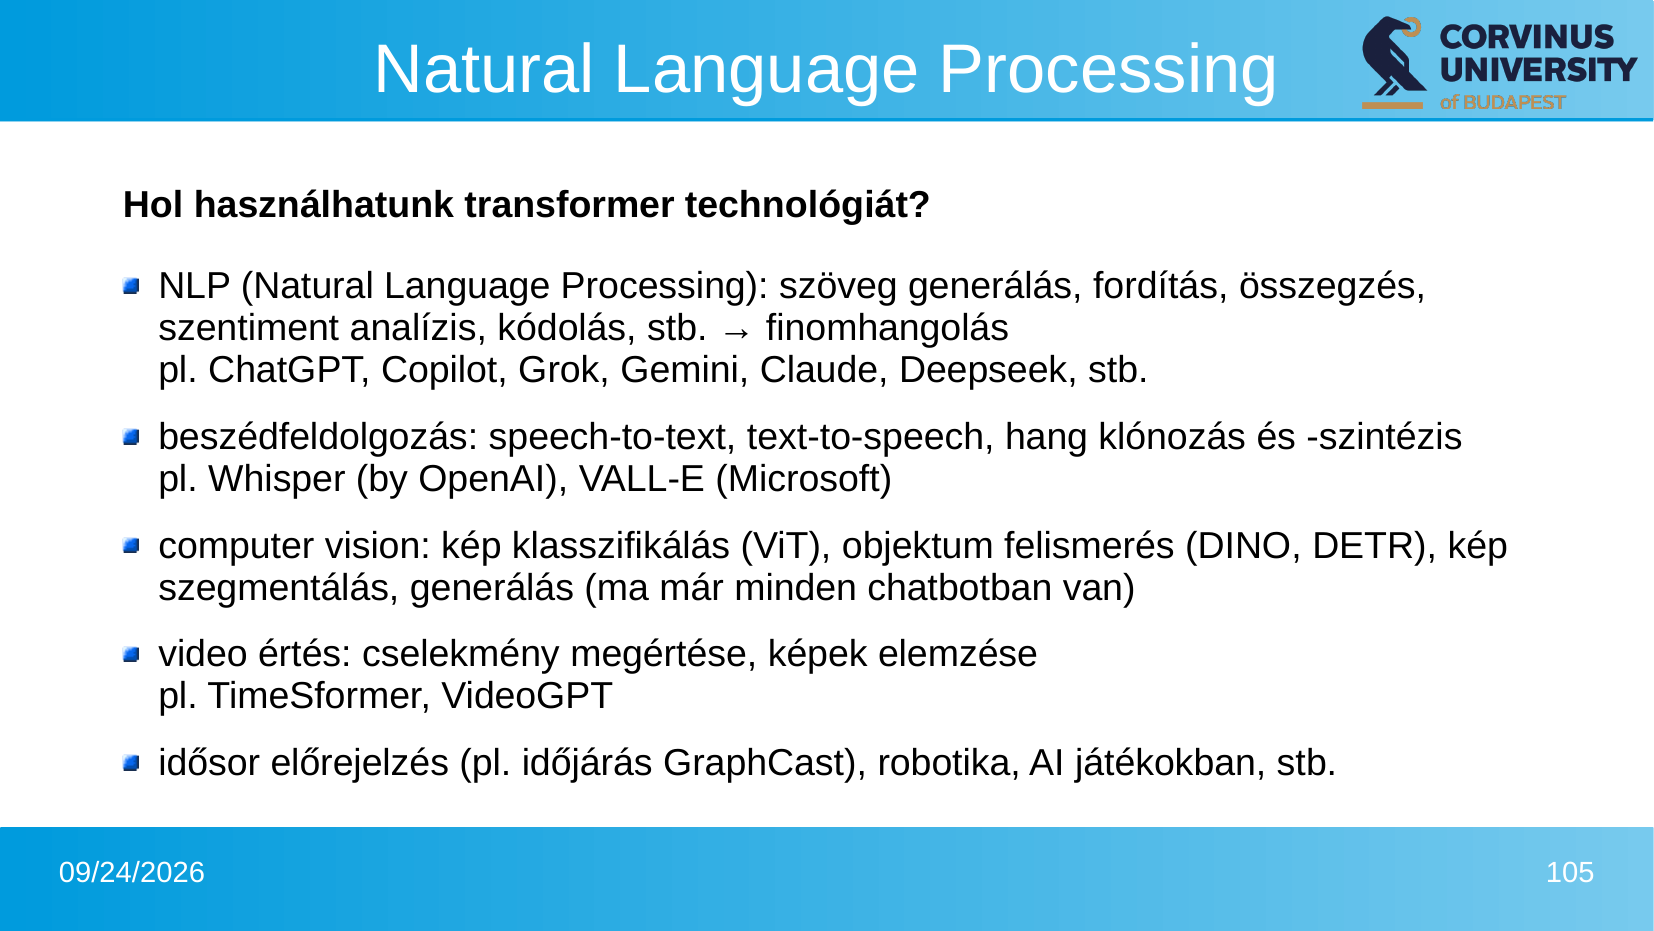

# Natural Language Processing
Hol használhatunk transformer technológiát?
NLP (Natural Language Processing): szöveg generálás, fordítás, összegzés, szentiment analízis, kódolás, stb. → finomhangolás
pl. ChatGPT, Copilot, Grok, Gemini, Claude, Deepseek, stb.
beszédfeldolgozás: speech-to-text, text-to-speech, hang klónozás és -szintézis
pl. Whisper (by OpenAI), VALL-E (Microsoft)
computer vision: kép klasszifikálás (ViT), objektum felismerés (DINO, DETR), kép szegmentálás, generálás (ma már minden chatbotban van)
video értés: cselekmény megértése, képek elemzése
pl. TimeSformer, VideoGPT
idősor előrejelzés (pl. időjárás GraphCast), robotika, AI játékokban, stb.
105